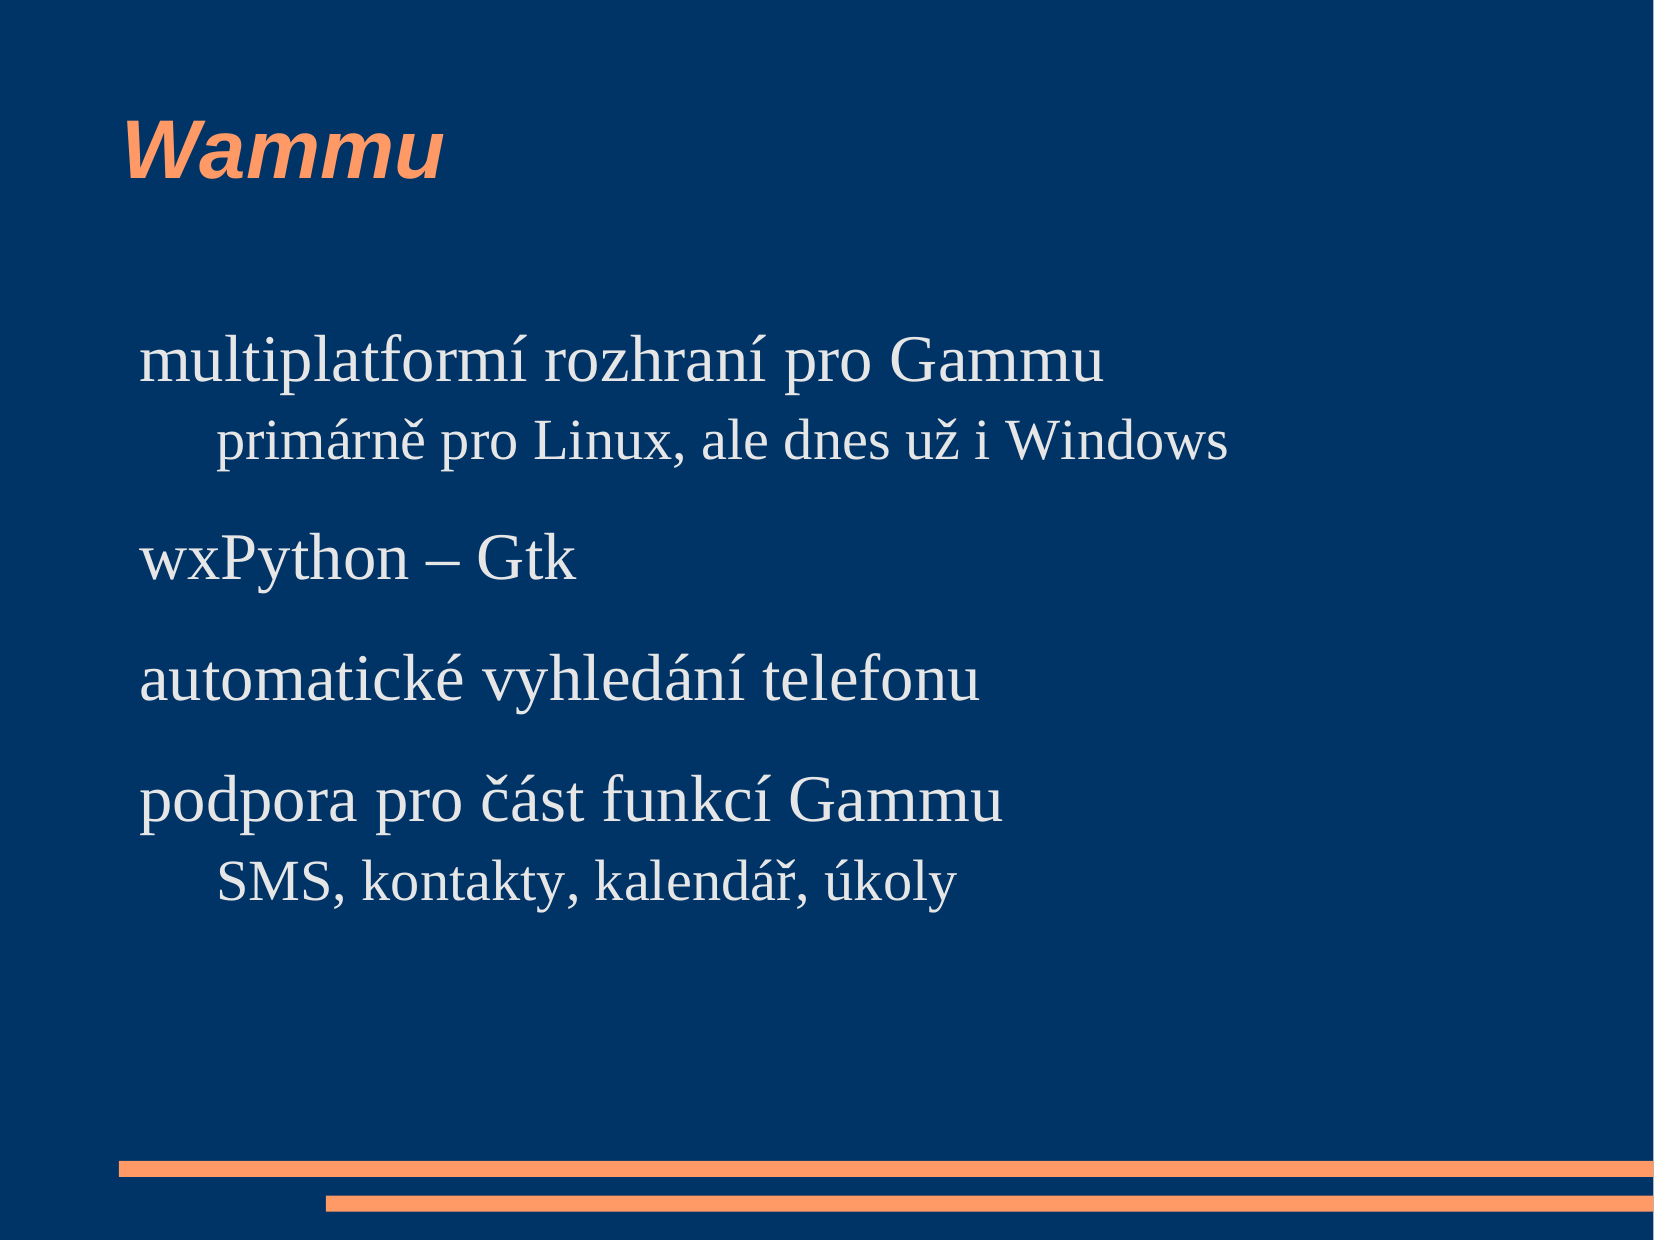

# Wammu
multiplatformí rozhraní pro Gammu
primárně pro Linux, ale dnes už i Windows
wxPython – Gtk
automatické vyhledání telefonu
podpora pro část funkcí Gammu
SMS, kontakty, kalendář, úkoly